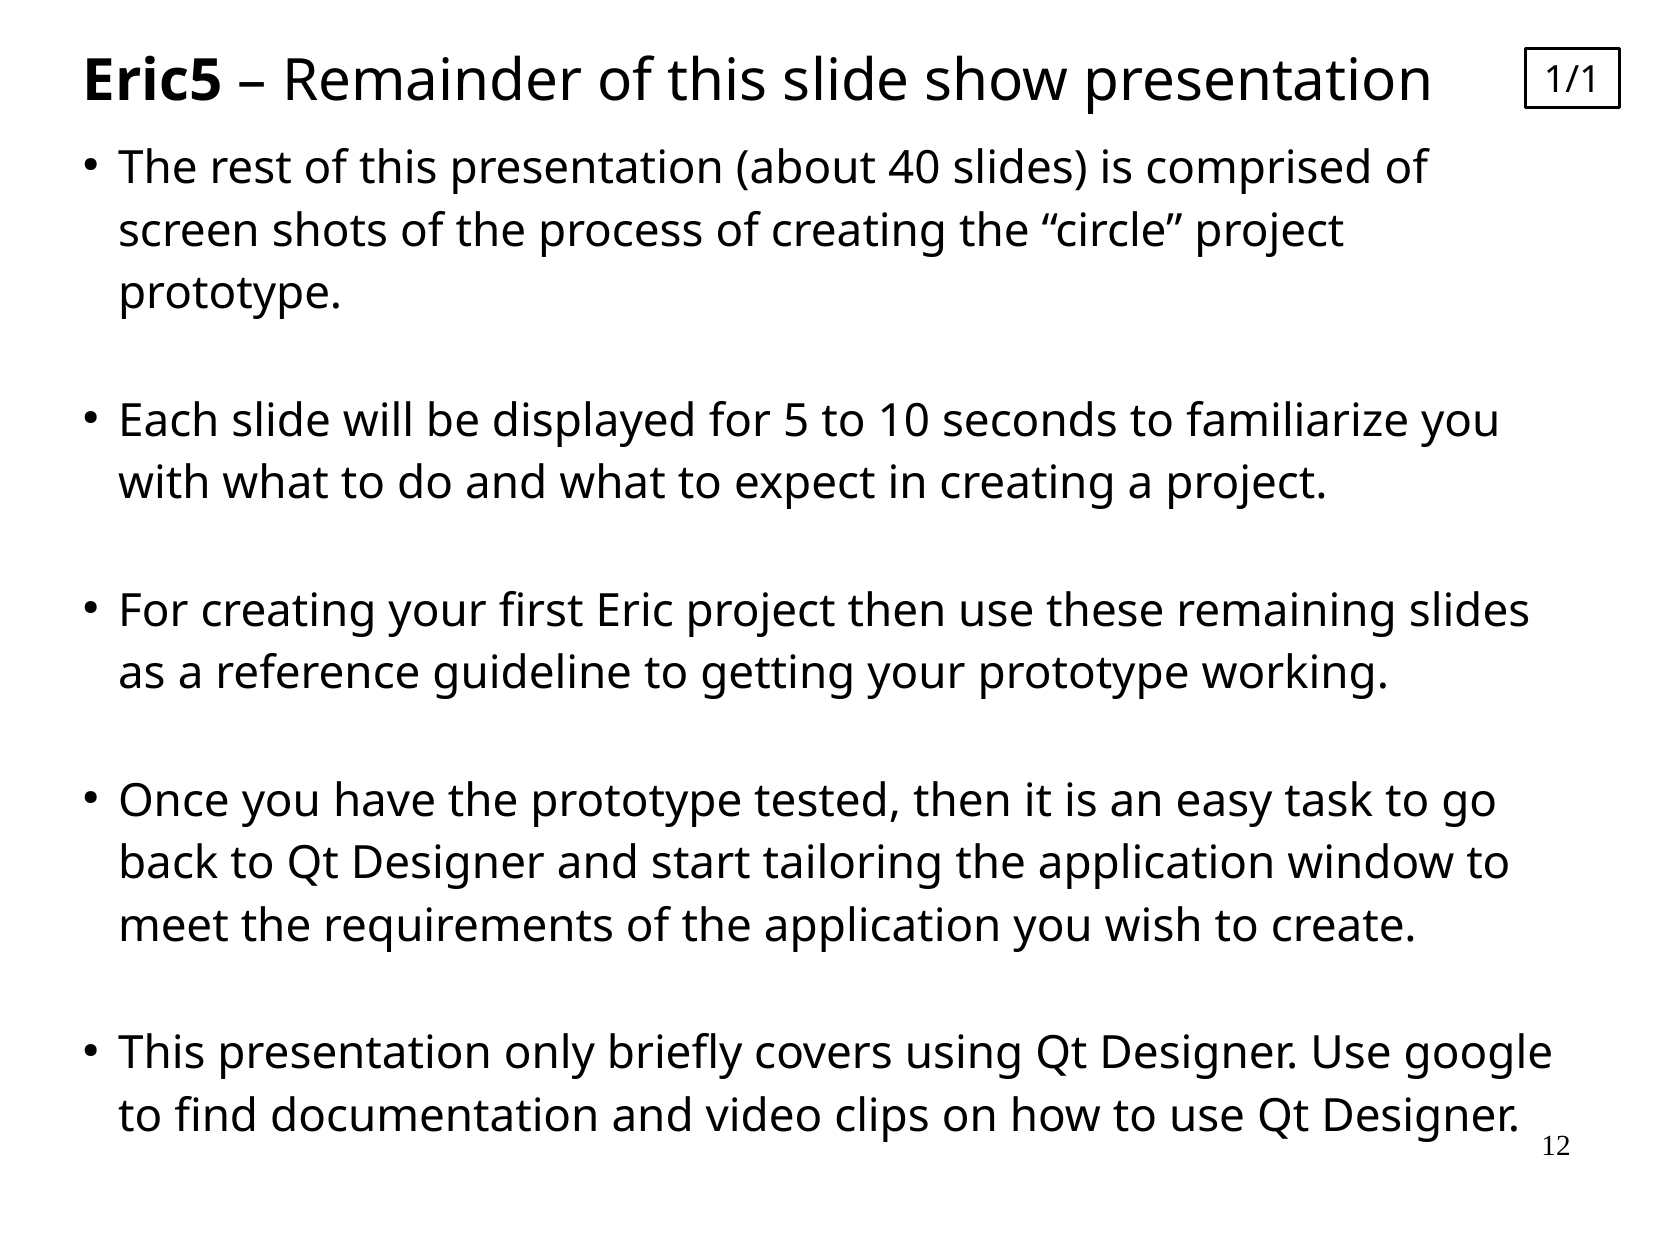

# Eric5 – Remainder of this slide show presentation
1/1
The rest of this presentation (about 40 slides) is comprised of screen shots of the process of creating the “circle” project prototype.
Each slide will be displayed for 5 to 10 seconds to familiarize you with what to do and what to expect in creating a project.
For creating your first Eric project then use these remaining slides as a reference guideline to getting your prototype working.
Once you have the prototype tested, then it is an easy task to go back to Qt Designer and start tailoring the application window to meet the requirements of the application you wish to create.
This presentation only briefly covers using Qt Designer. Use google to find documentation and video clips on how to use Qt Designer.
12